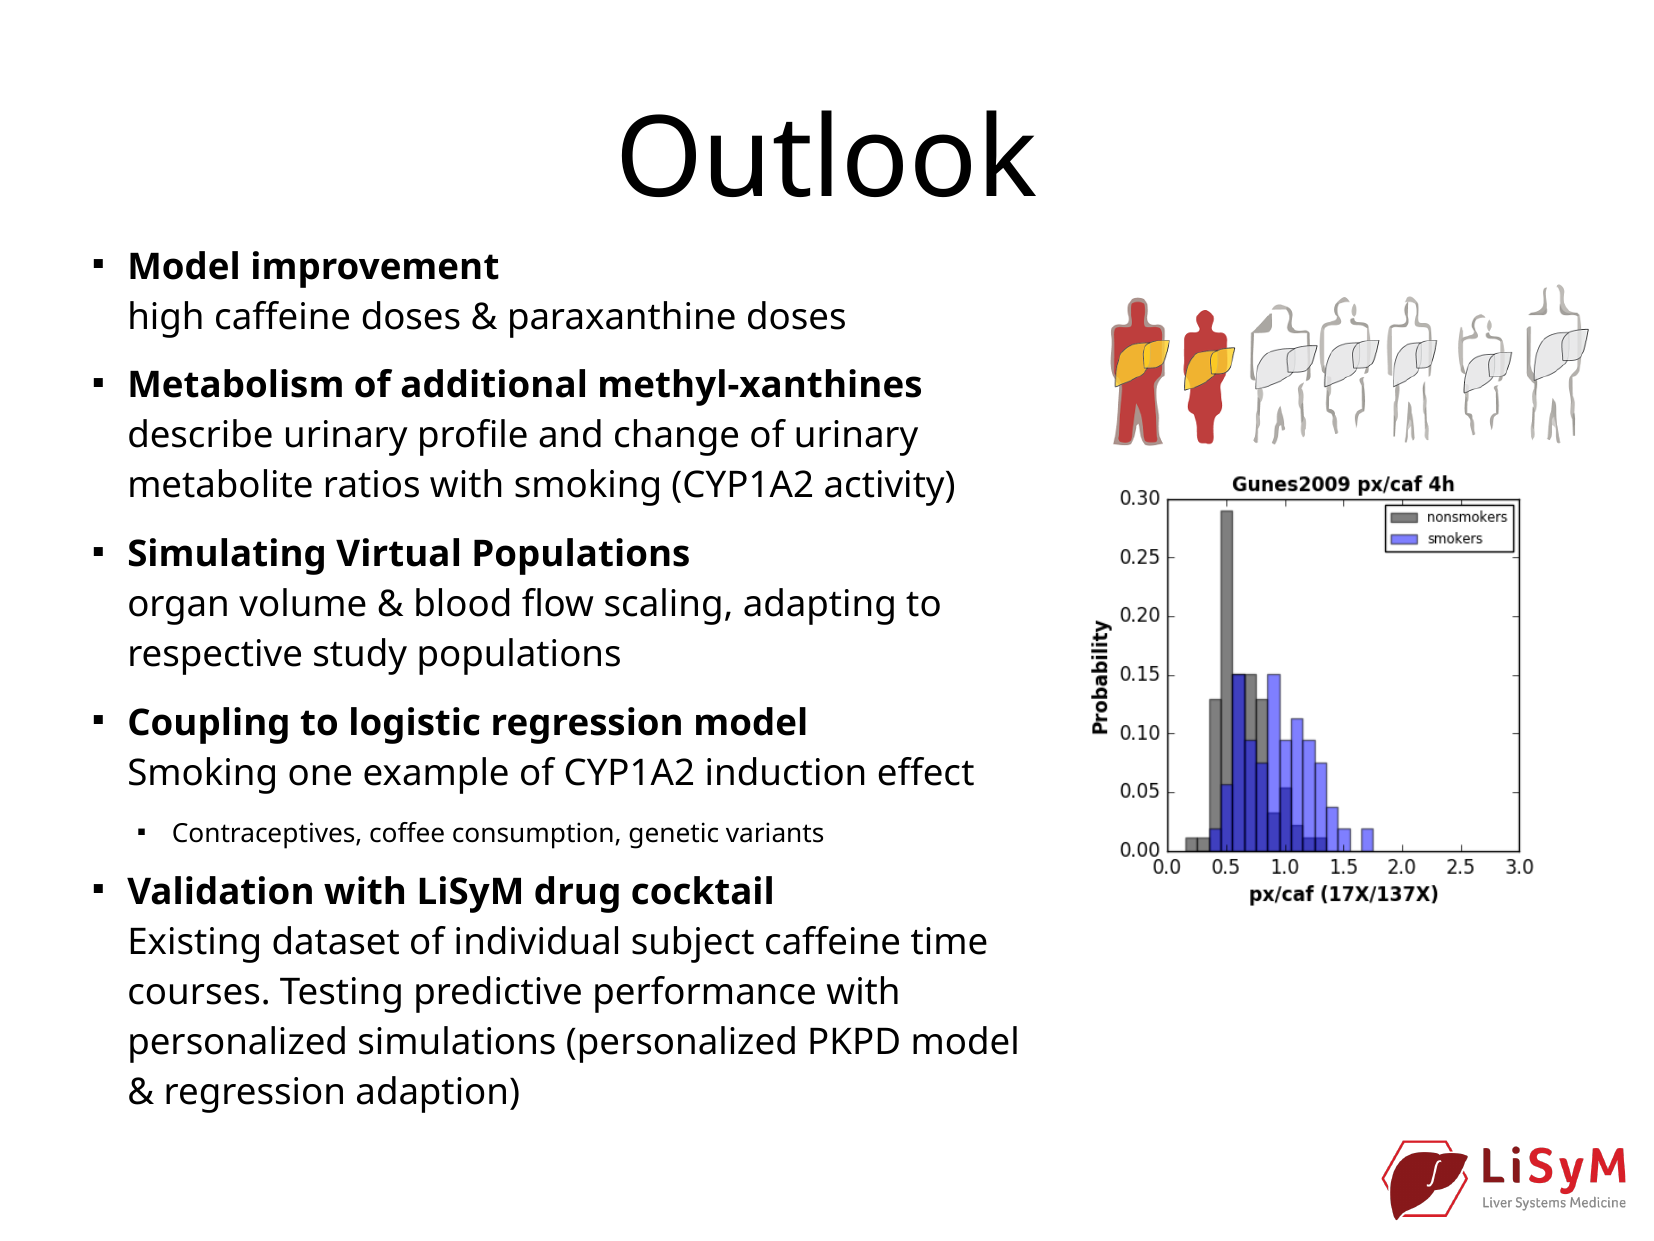

# Outlook
Model improvement
high caffeine doses & paraxanthine doses
Metabolism of additional methyl-xanthines
describe urinary profile and change of urinary metabolite ratios with smoking (CYP1A2 activity)
Simulating Virtual Populations
organ volume & blood flow scaling, adapting to respective study populations
Coupling to logistic regression model
Smoking one example of CYP1A2 induction effect
Contraceptives, coffee consumption, genetic variants
Validation with LiSyM drug cocktail
Existing dataset of individual subject caffeine time courses. Testing predictive performance with personalized simulations (personalized PKPD model & regression adaption)